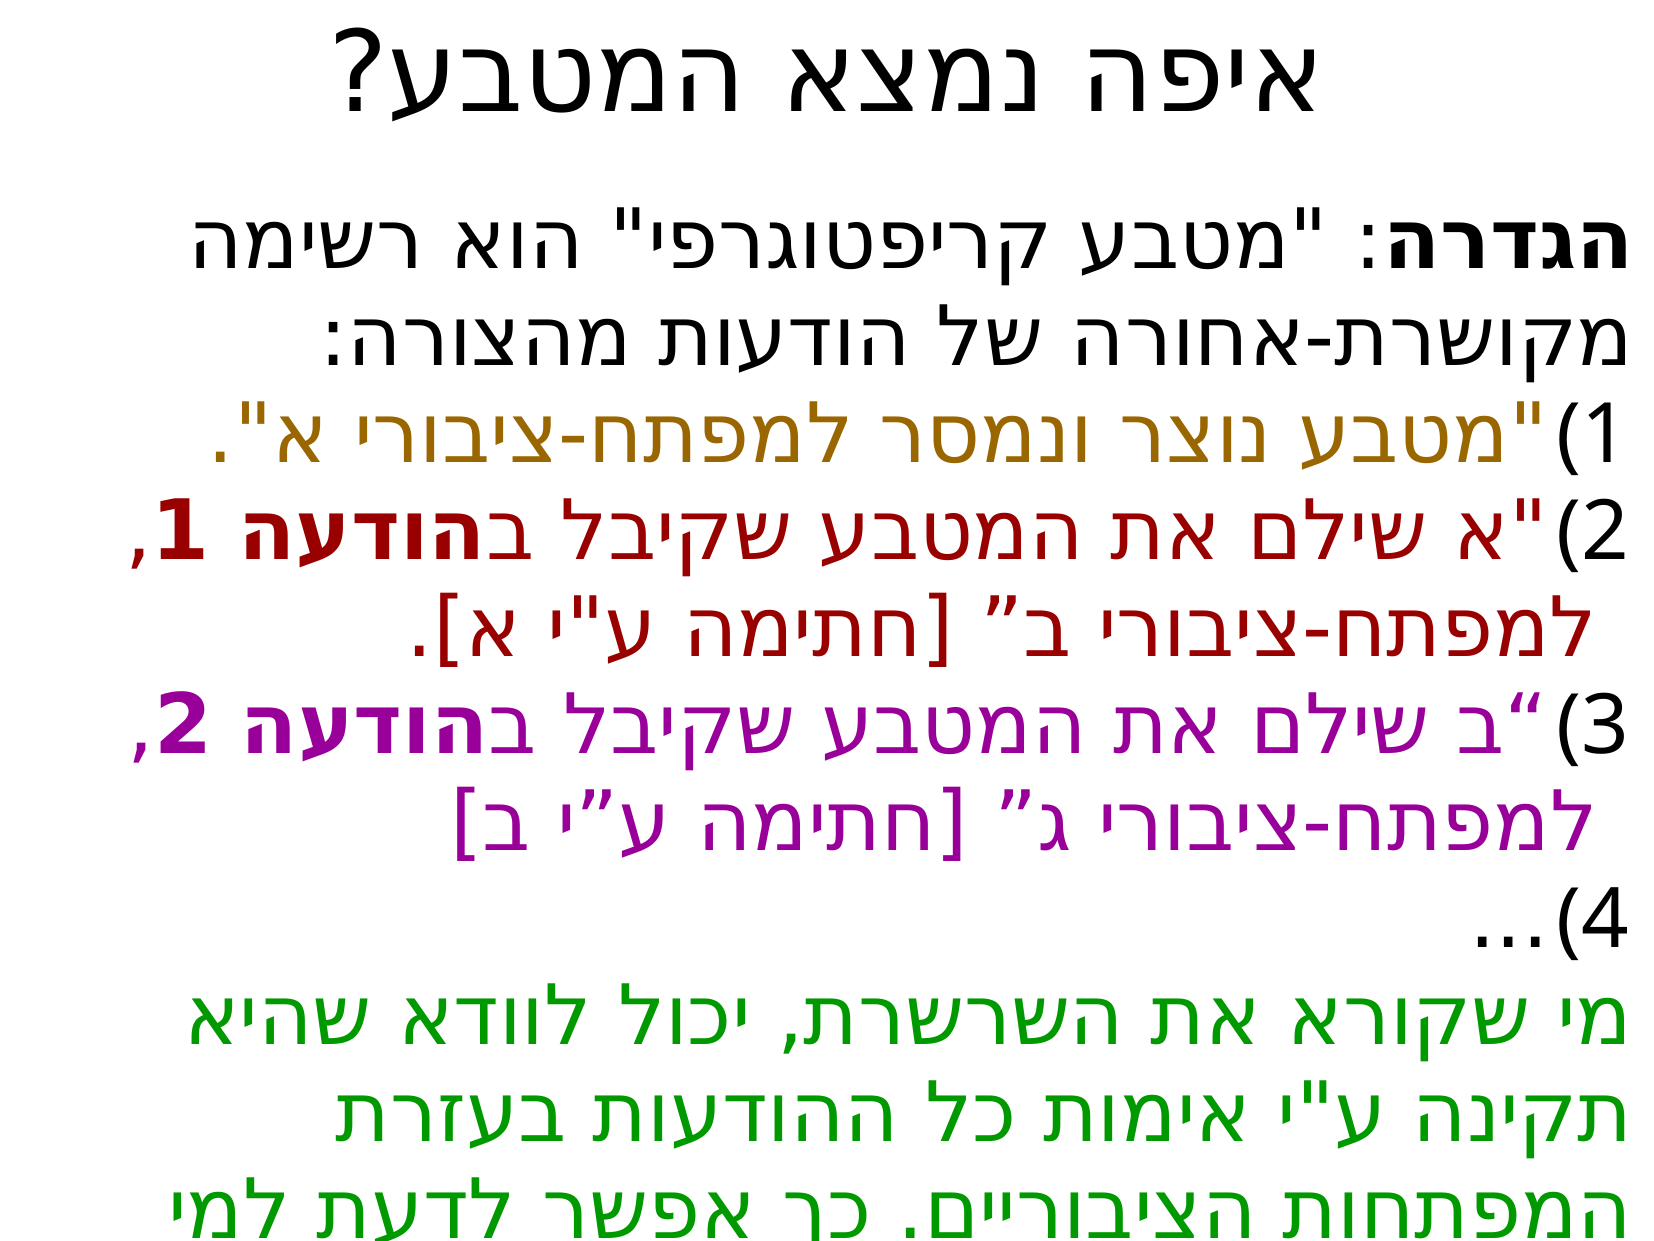

איפה נמצא המטבע?
הגדרה: "מטבע קריפטוגרפי" הוא רשימה מקושרת-אחורה של הודעות מהצורה:
"מטבע נוצר ונמסר למפתח-ציבורי א".
"א שילם את המטבע שקיבל בהודעה 1, למפתח-ציבורי ב” [חתימה ע"י א].
“ב שילם את המטבע שקיבל בהודעה 2, למפתח-ציבורי ג” [חתימה ע”י ב]
...
מי שקורא את השרשרת, יכול לוודא שהיא תקינה ע"י אימות כל ההודעות בעזרת המפתחות הציבוריים. כך אפשר לדעת למי שייך המטבע.